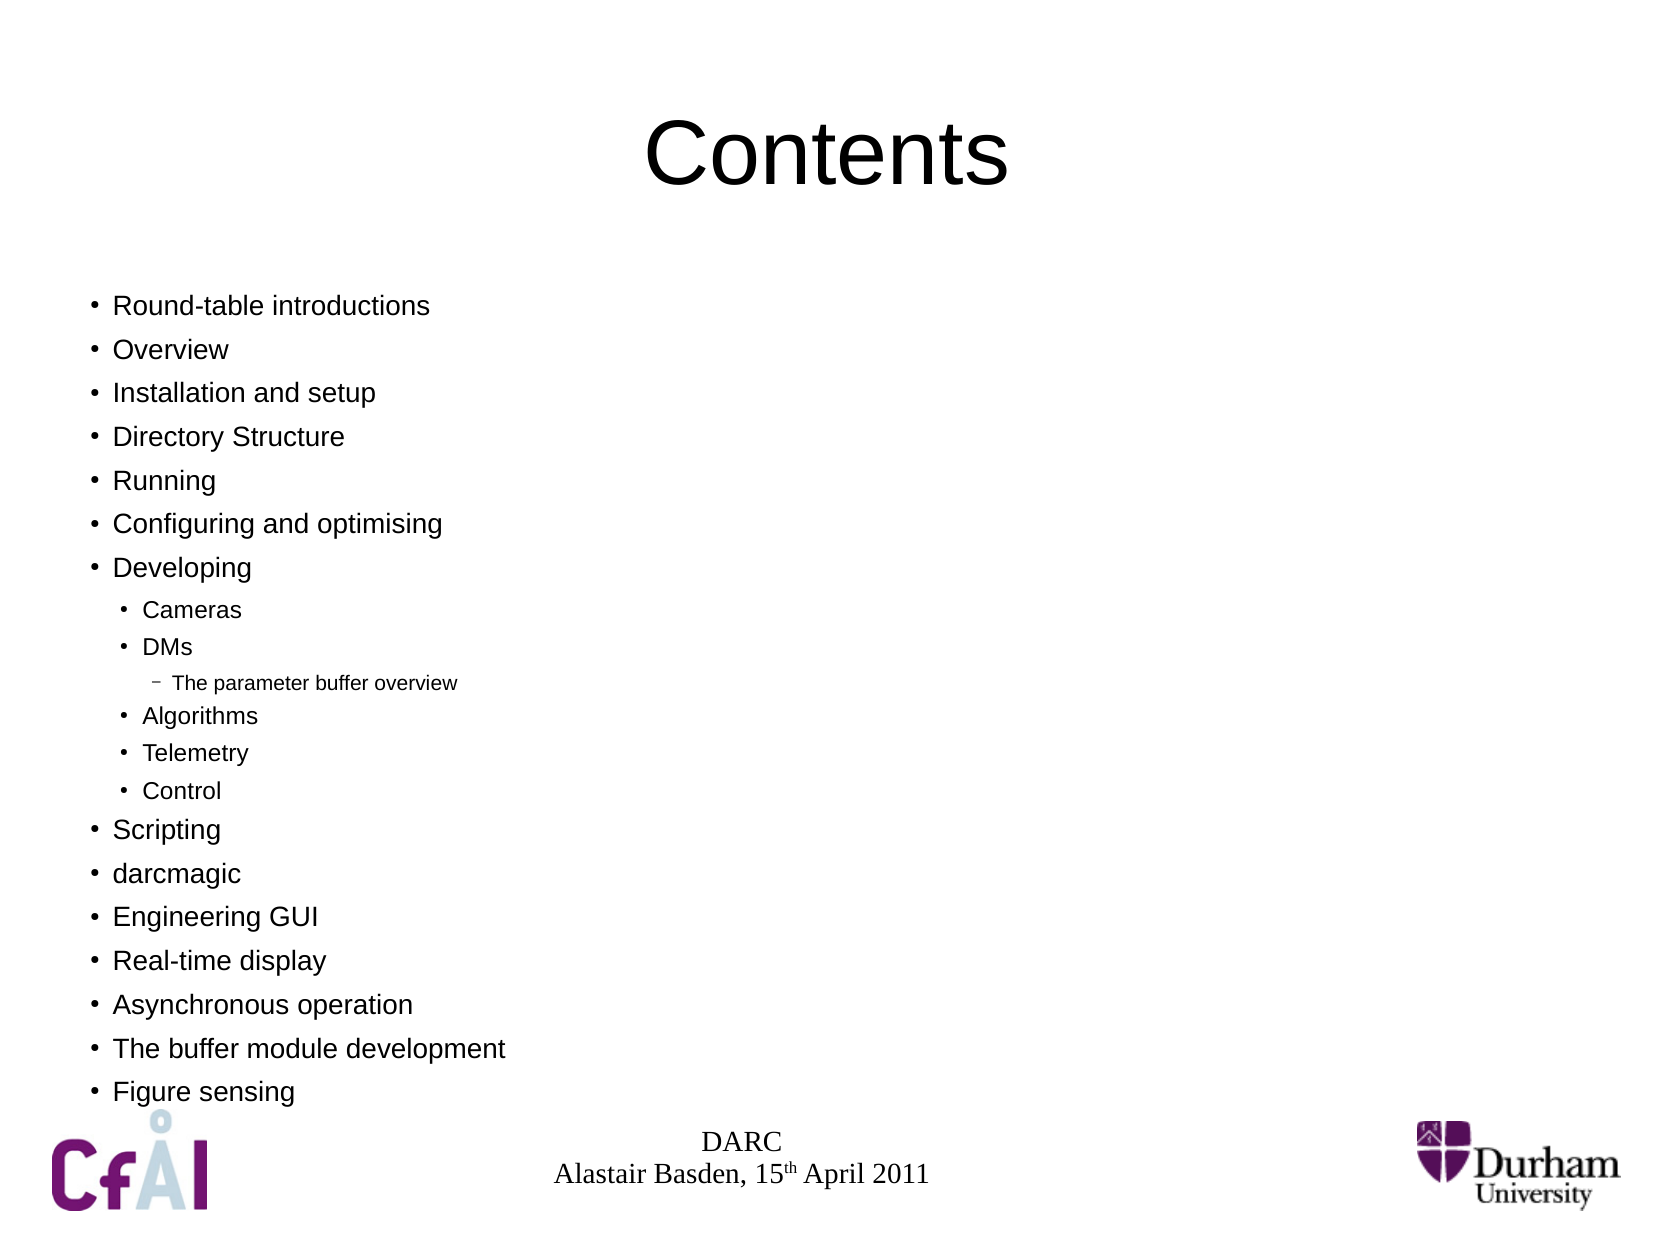

# Contents
Round-table introductions
Overview
Installation and setup
Directory Structure
Running
Configuring and optimising
Developing
Cameras
DMs
The parameter buffer overview
Algorithms
Telemetry
Control
Scripting
darcmagic
Engineering GUI
Real-time display
Asynchronous operation
The buffer module development
Figure sensing